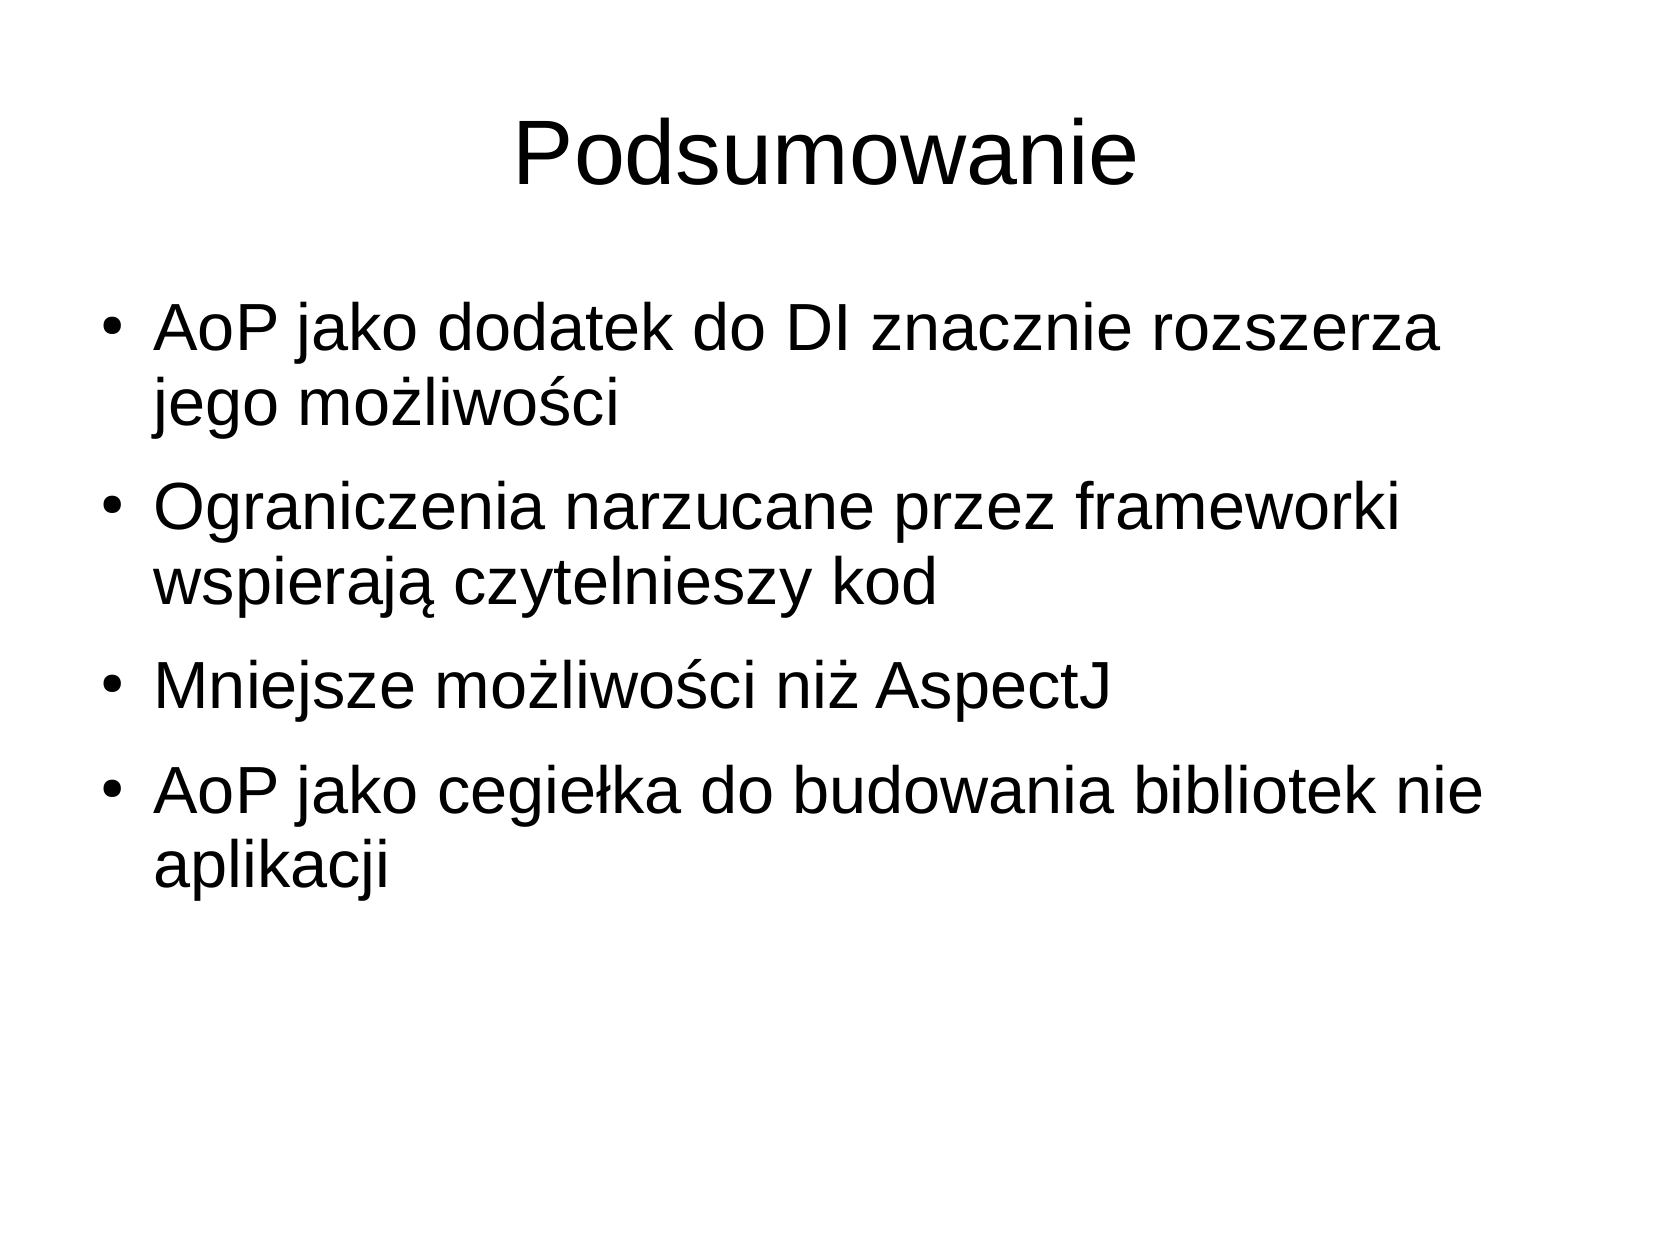

# Podsumowanie
AoP jako dodatek do DI znacznie rozszerza jego możliwości
Ograniczenia narzucane przez frameworki wspierają czytelnieszy kod
Mniejsze możliwości niż AspectJ
AoP jako cegiełka do budowania bibliotek nie aplikacji